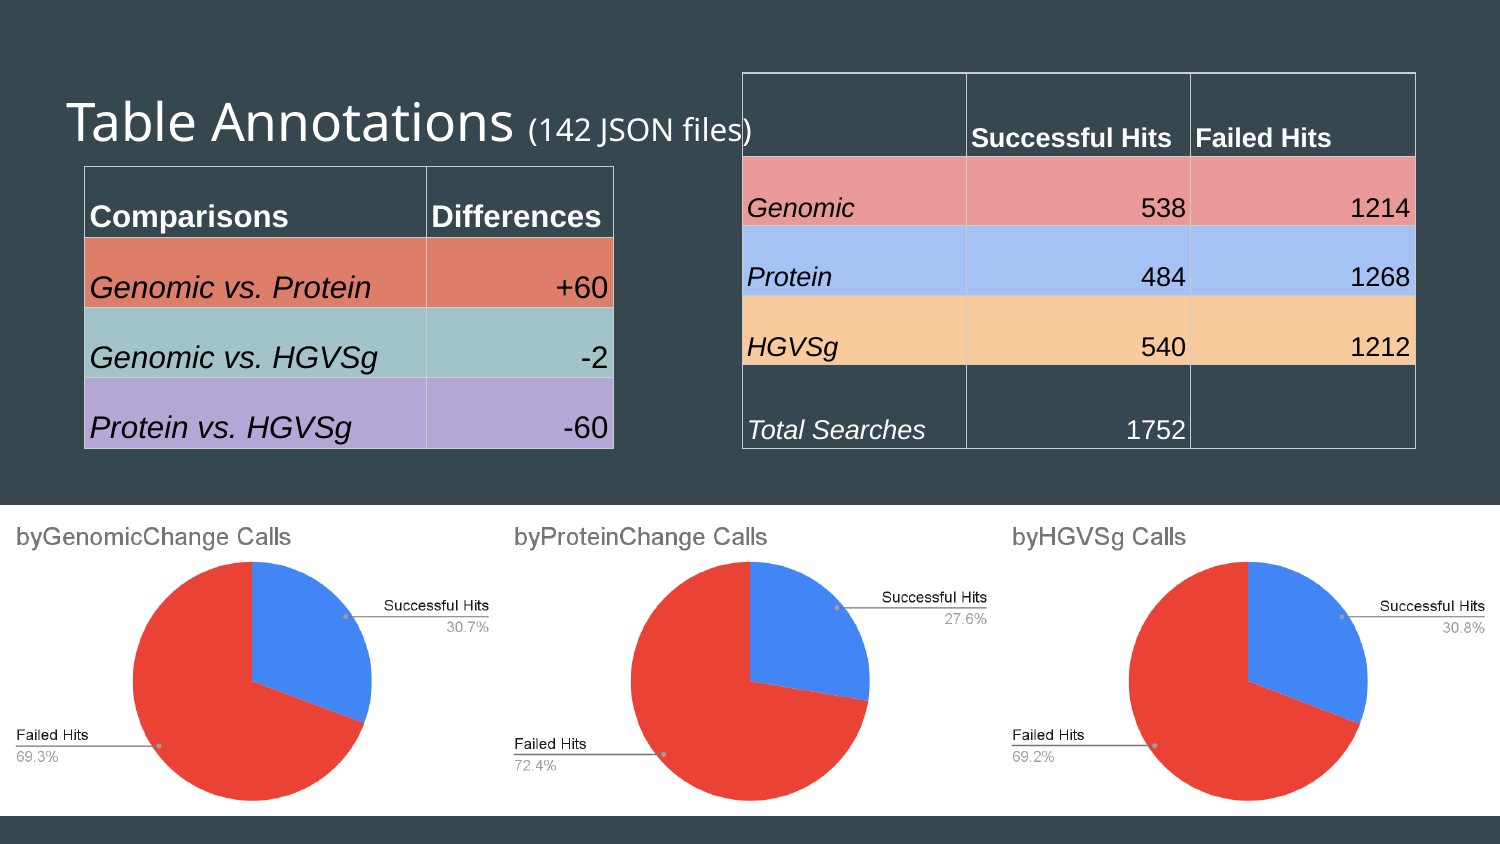

# Table Annotations (142 JSON files)
| | Successful Hits | Failed Hits |
| --- | --- | --- |
| Genomic | 538 | 1214 |
| Protein | 484 | 1268 |
| HGVSg | 540 | 1212 |
| Total Searches | 1752 | |
| Comparisons | Differences |
| --- | --- |
| Genomic vs. Protein | +60 |
| Genomic vs. HGVSg | -2 |
| Protein vs. HGVSg | -60 |